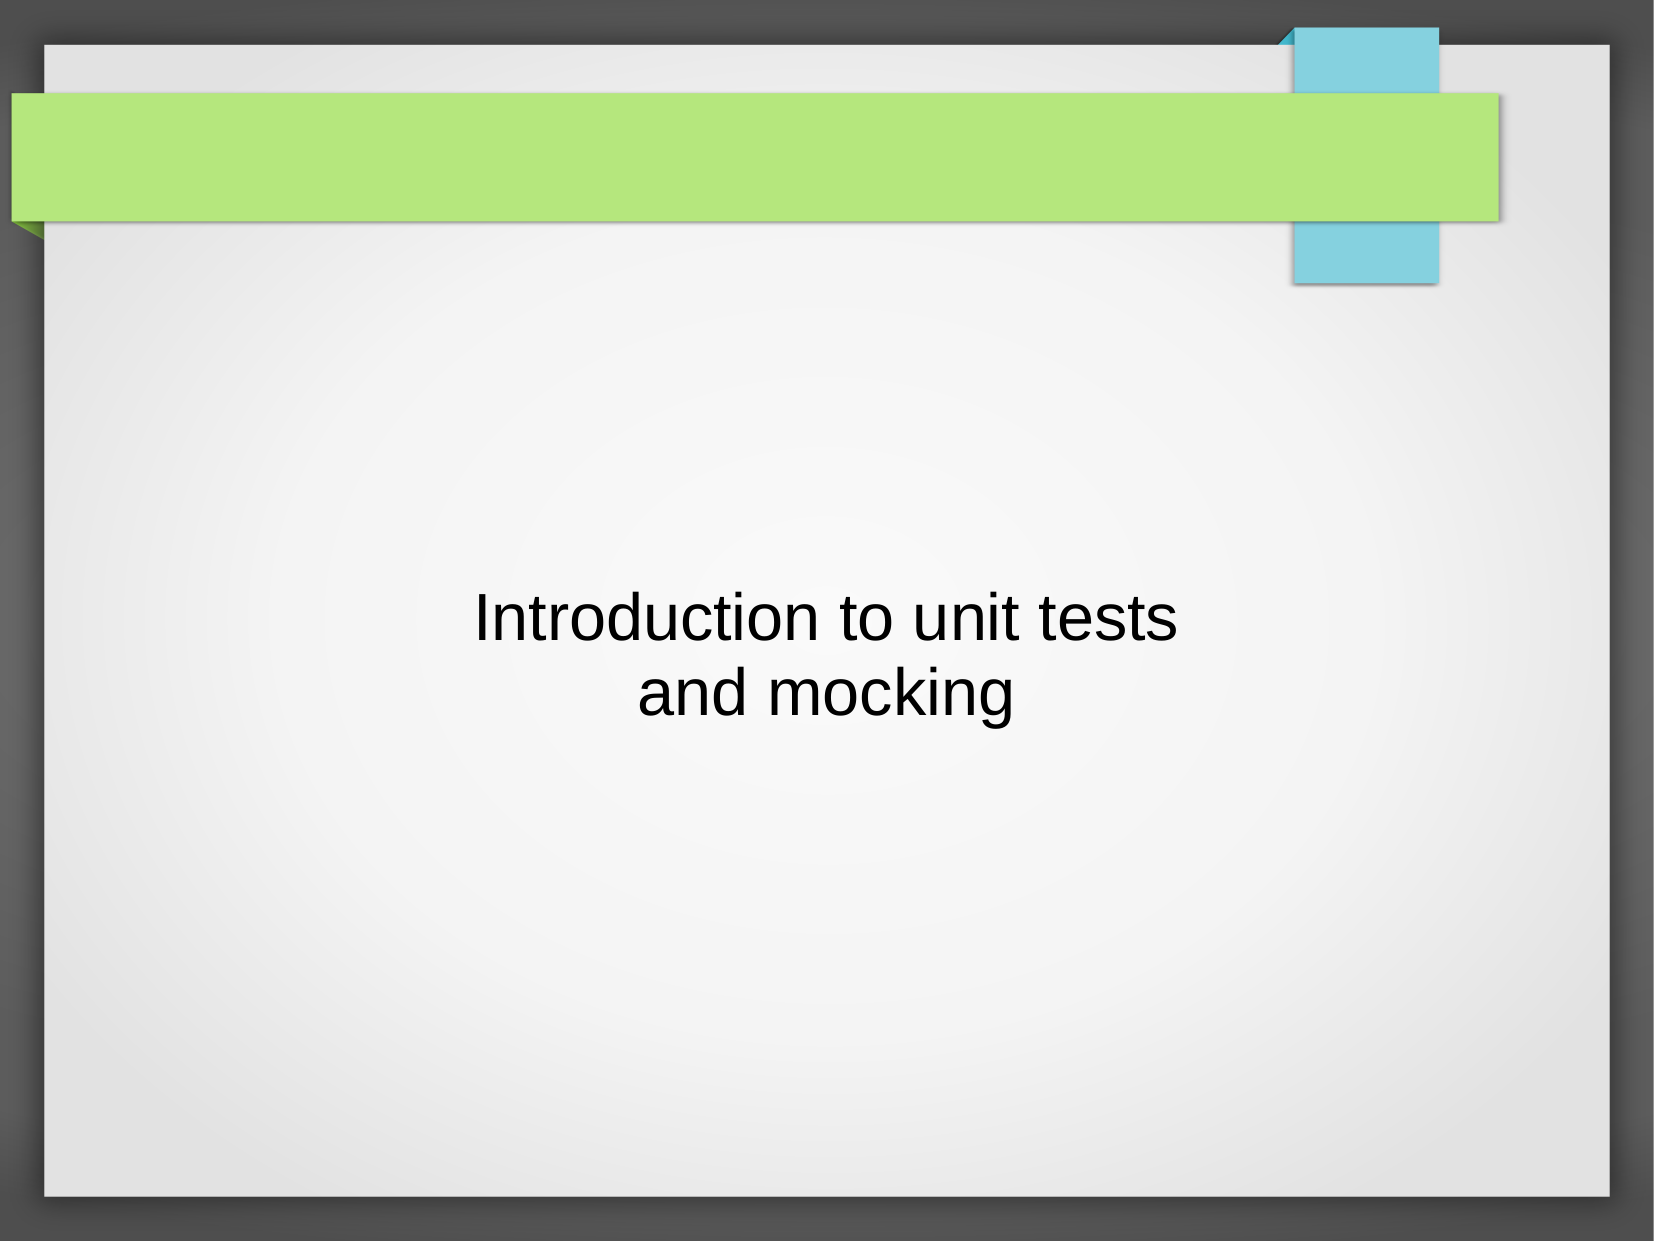

# Introduction to unit tests
and mocking